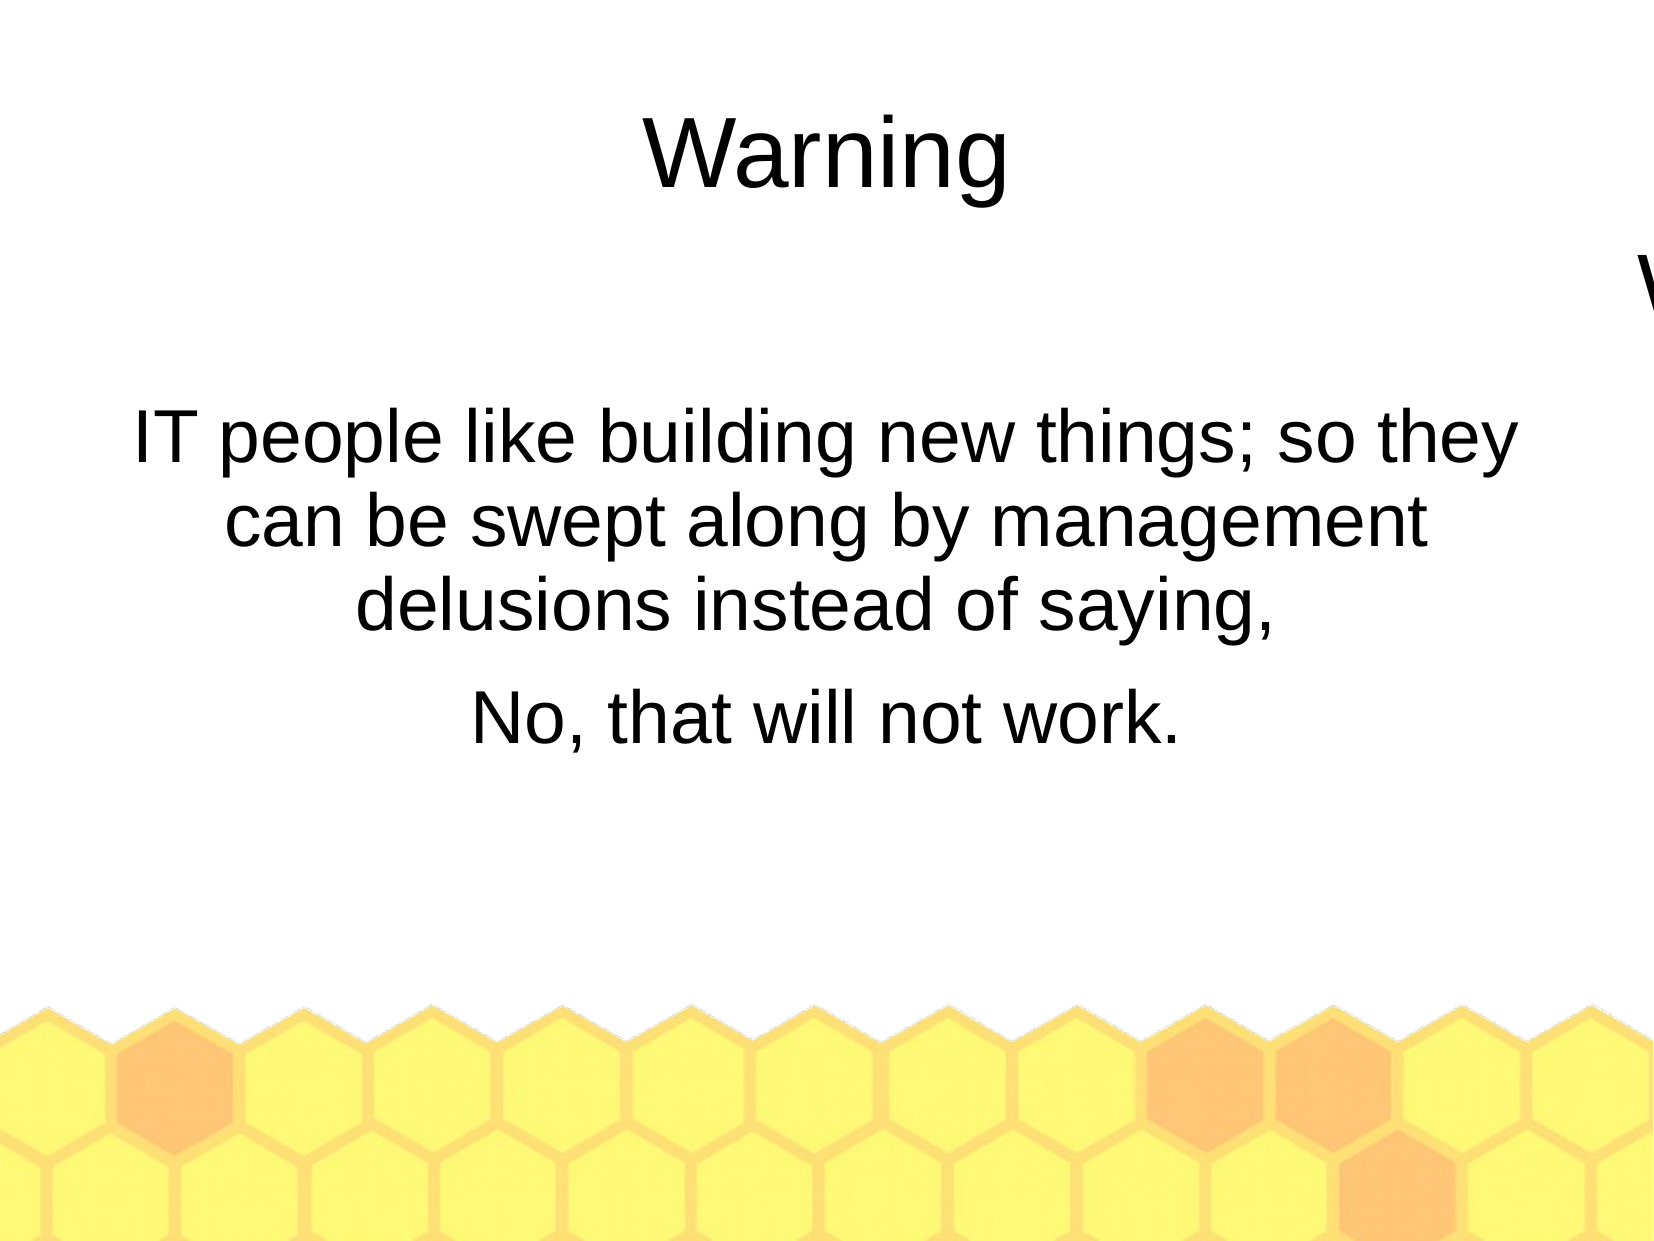

# Warning
Warning
IT people like building new things; so they can be swept along by management delusions instead of saying,
No, that will not work.